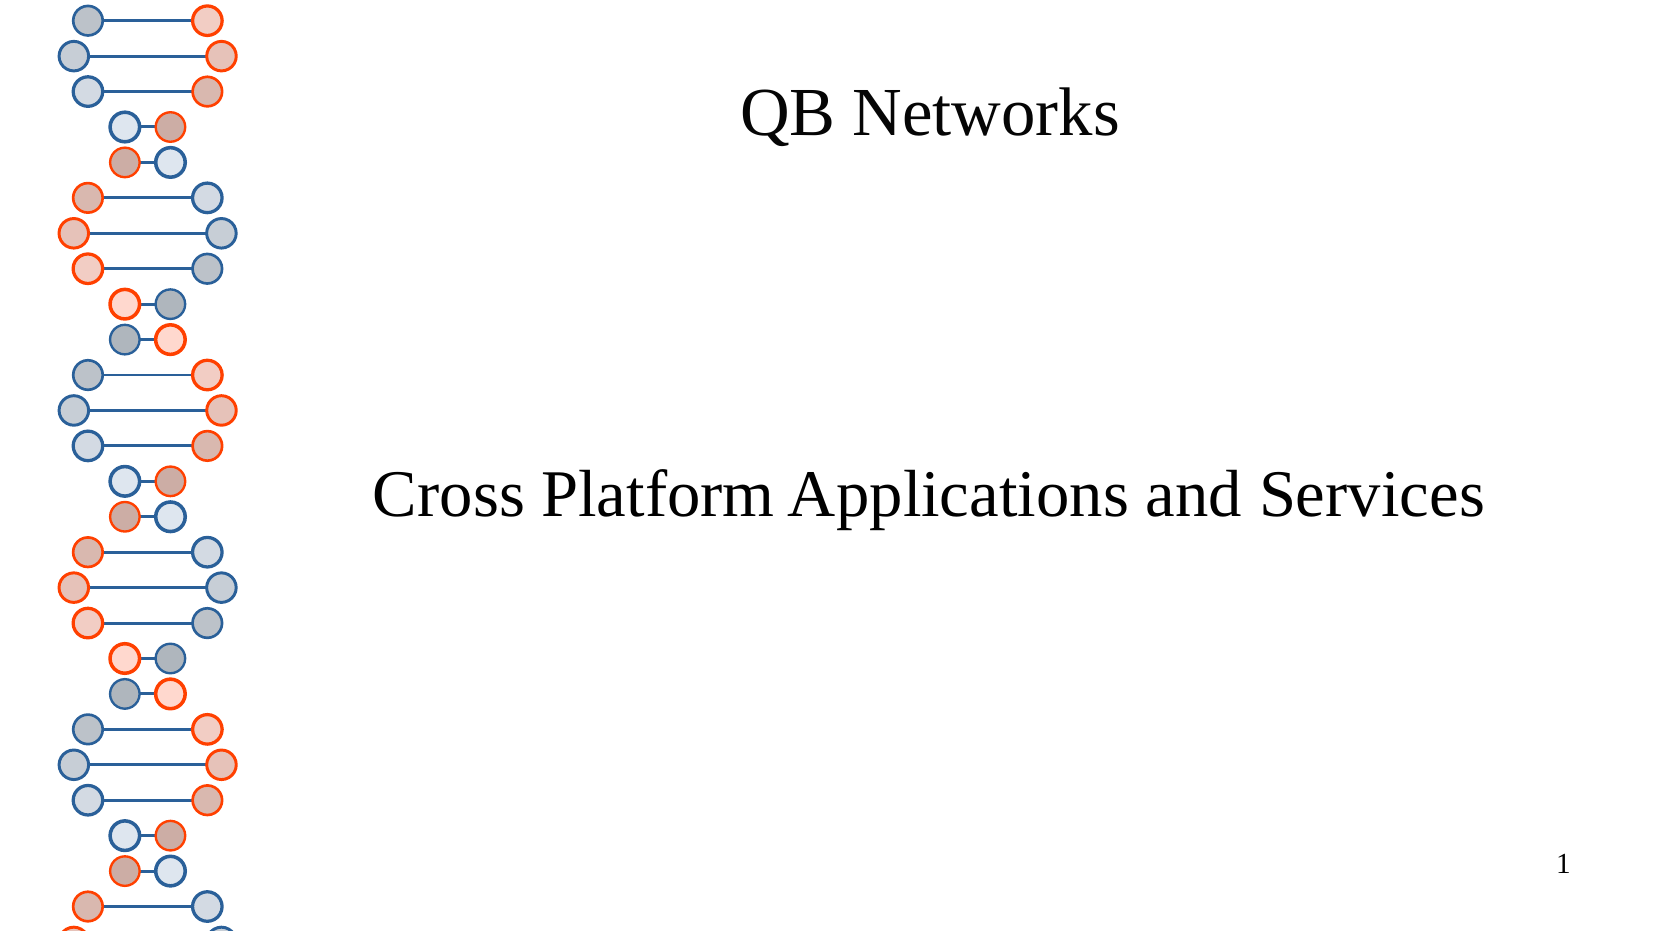

# QB Networks
Cross Platform Applications and Services
1